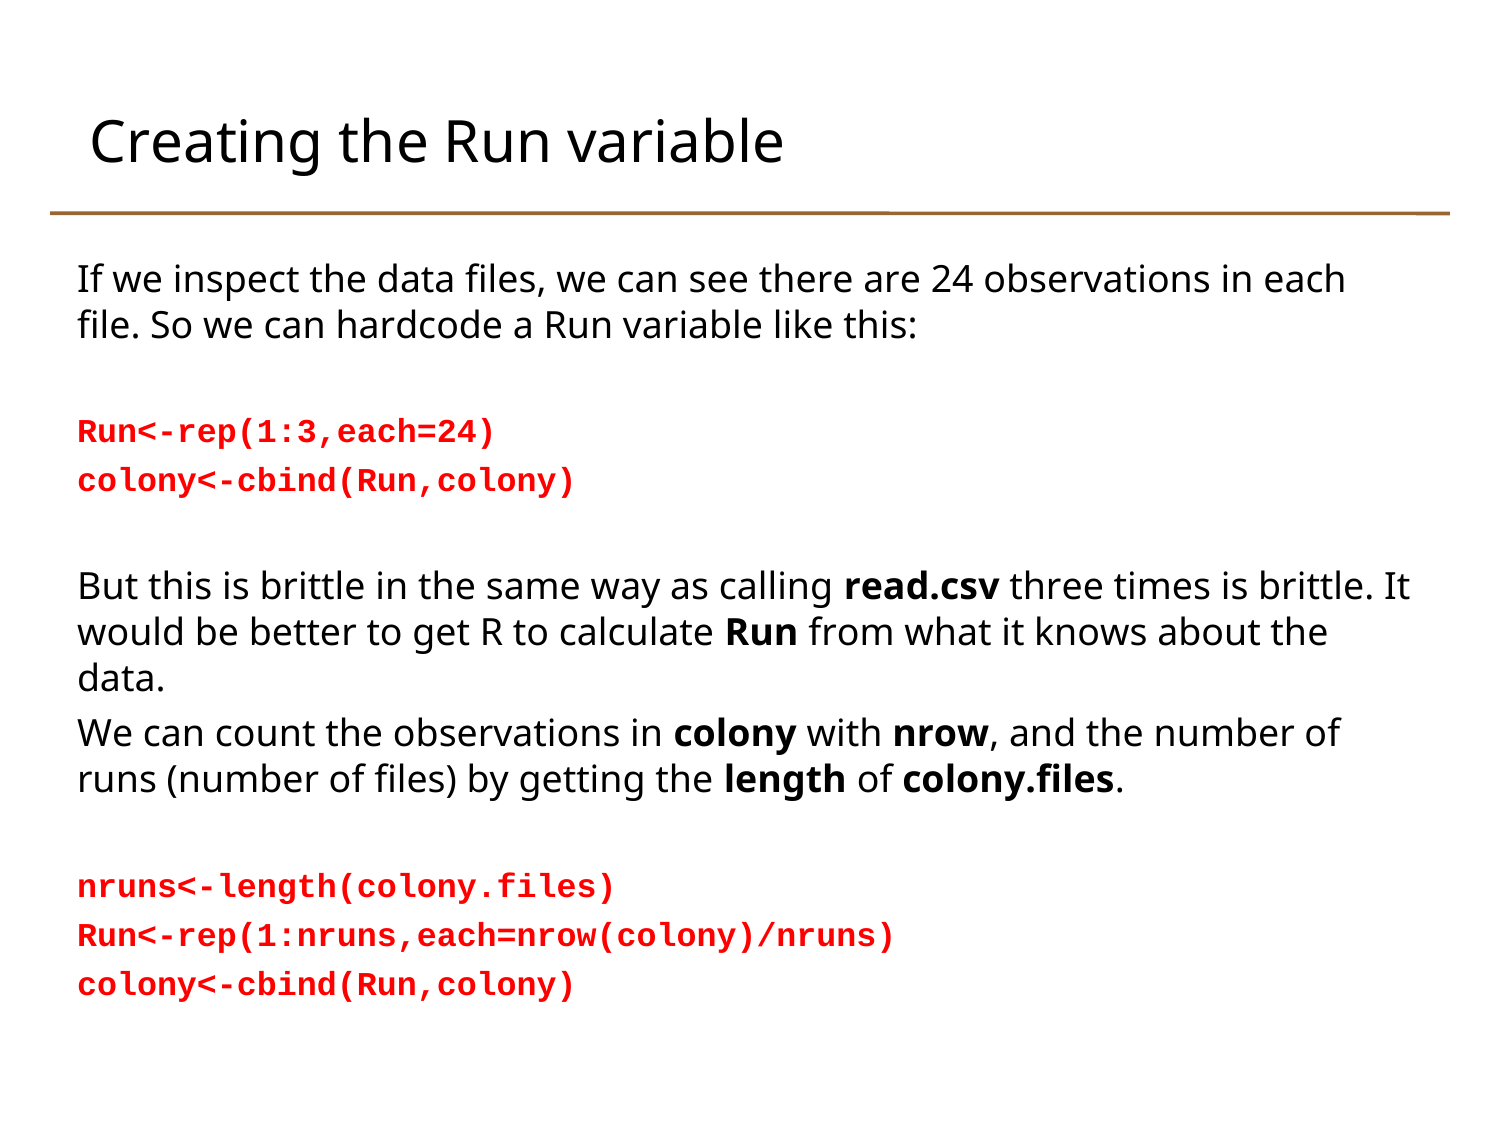

Creating the Run variable
If we inspect the data files, we can see there are 24 observations in each file. So we can hardcode a Run variable like this:
Run<-rep(1:3,each=24)
colony<-cbind(Run,colony)
But this is brittle in the same way as calling read.csv three times is brittle. It would be better to get R to calculate Run from what it knows about the data.
We can count the observations in colony with nrow, and the number of runs (number of files) by getting the length of colony.files.
nruns<-length(colony.files)
Run<-rep(1:nruns,each=nrow(colony)/nruns)
colony<-cbind(Run,colony)